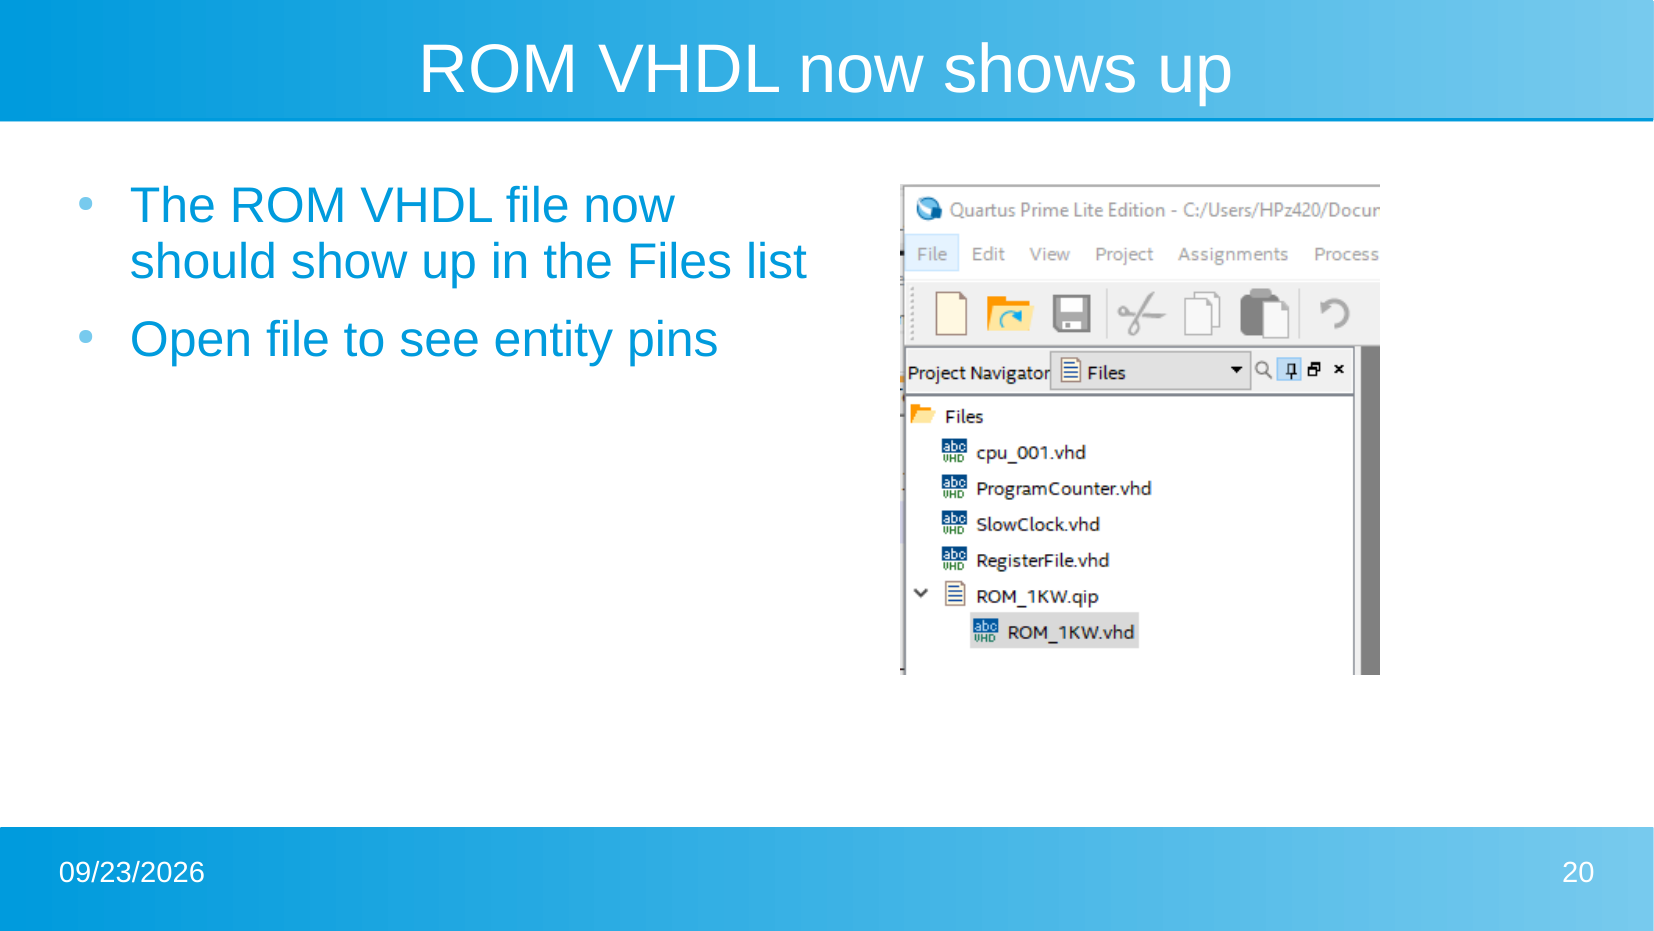

# ROM VHDL now shows up
The ROM VHDL file now should show up in the Files list
Open file to see entity pins
20